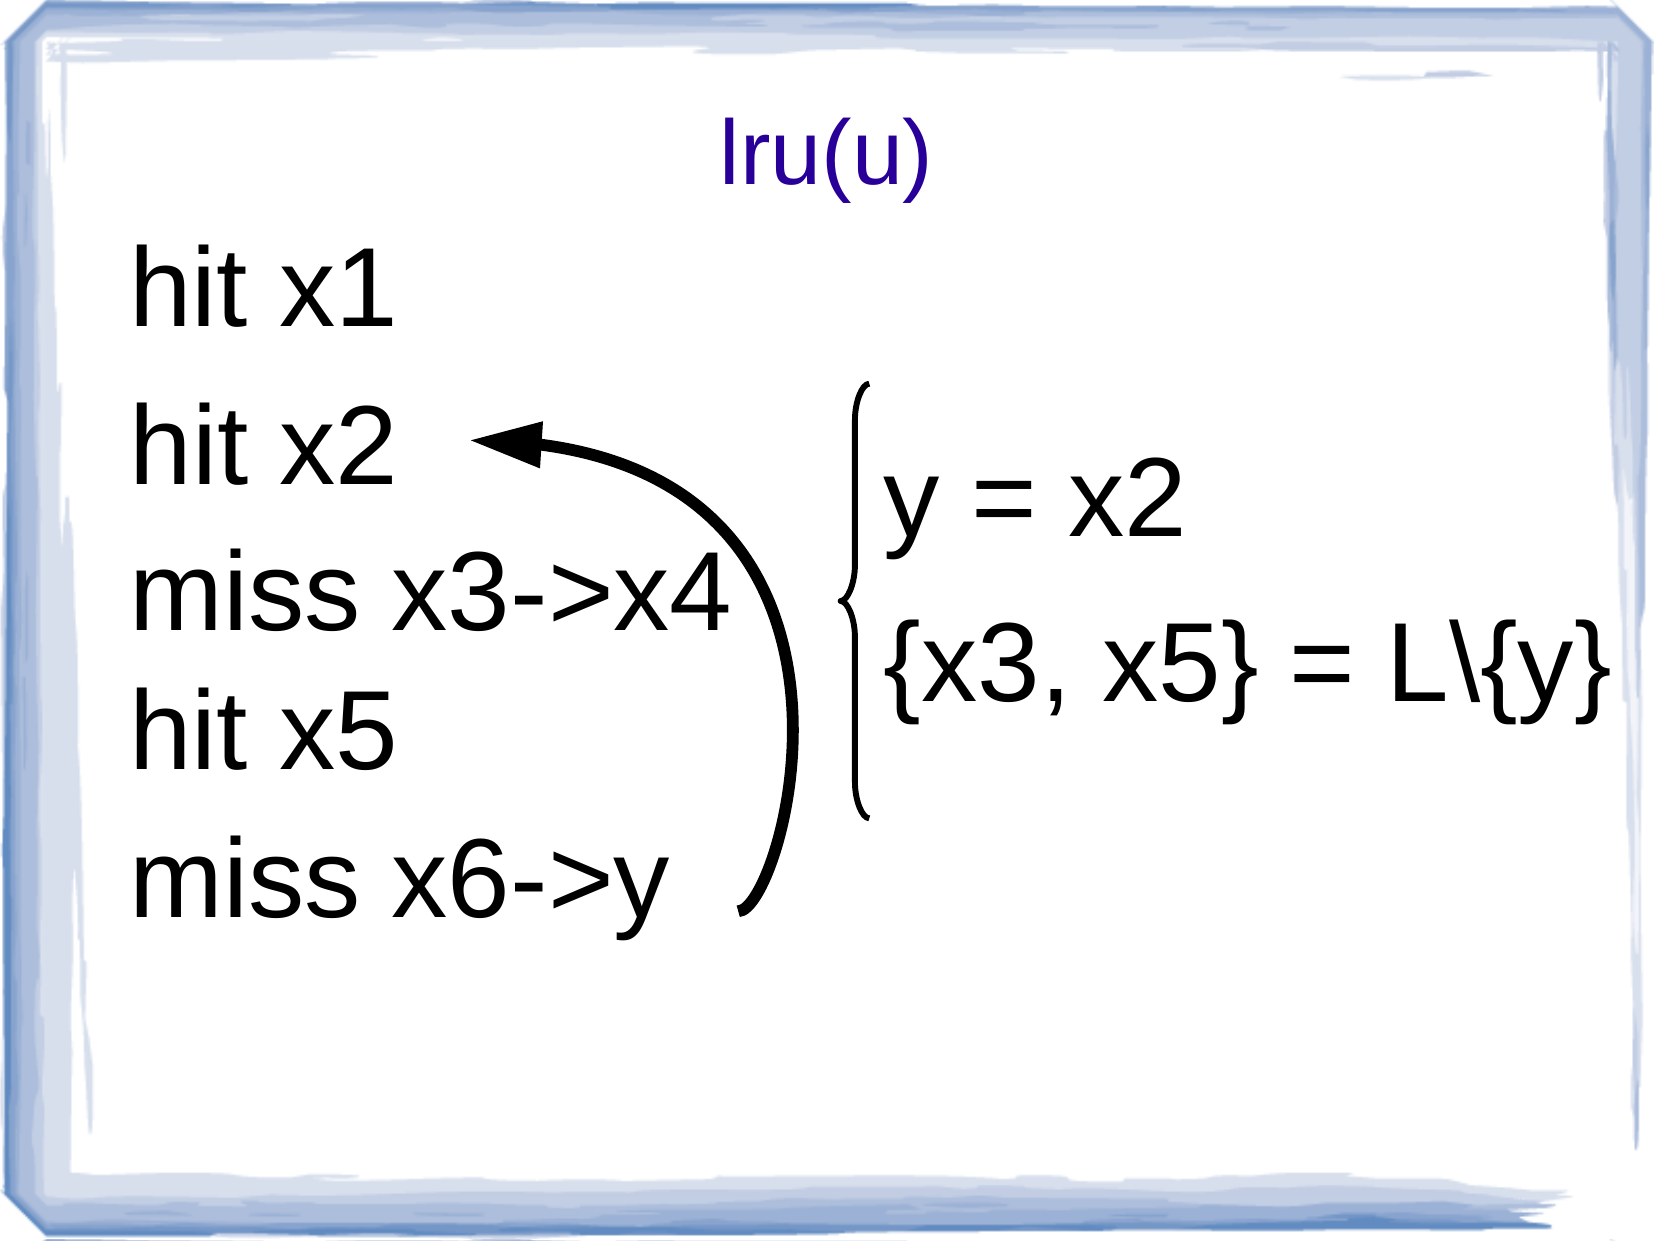

# lru(u)
hit x1
hit x2
y = x2
miss x3->x4
{x3, x5} = L\{y}
hit x5
miss x6->y